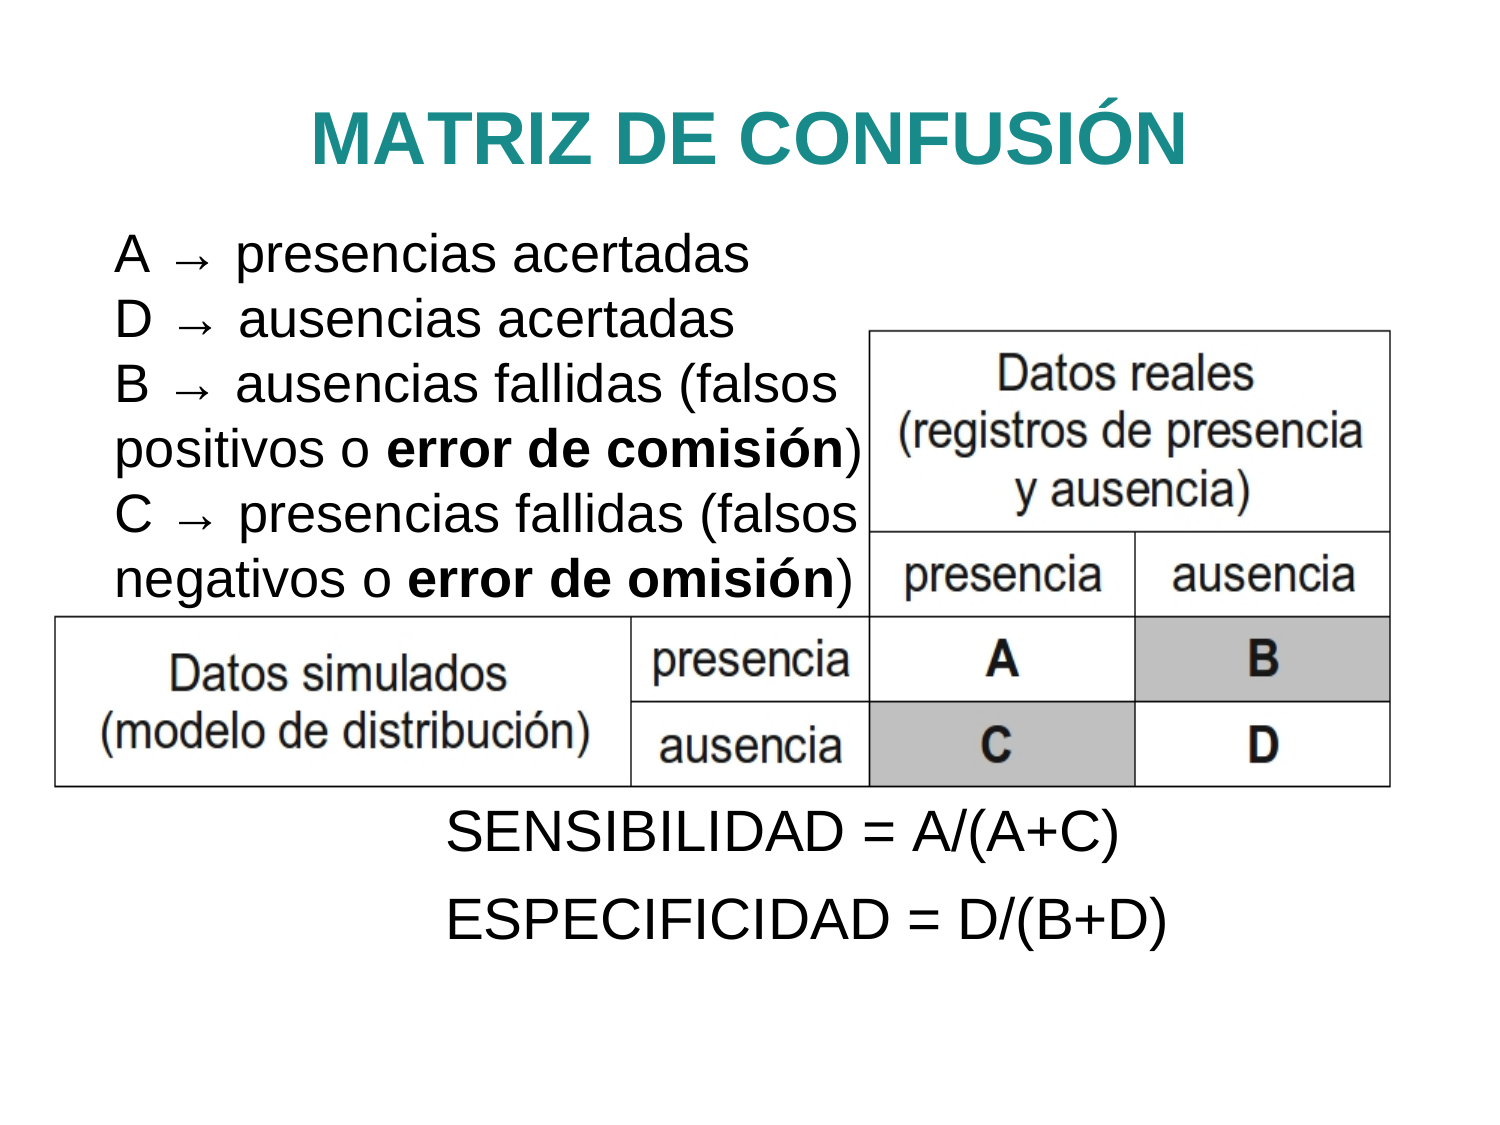

# MATRIZ DE CONFUSIÓN
A → presencias acertadas
D → ausencias acertadas
B → ausencias fallidas (falsos positivos o error de comisión)
C → presencias fallidas (falsos negativos o error de omisión)
SENSIBILIDAD = A/(A+C)
ESPECIFICIDAD = D/(B+D)